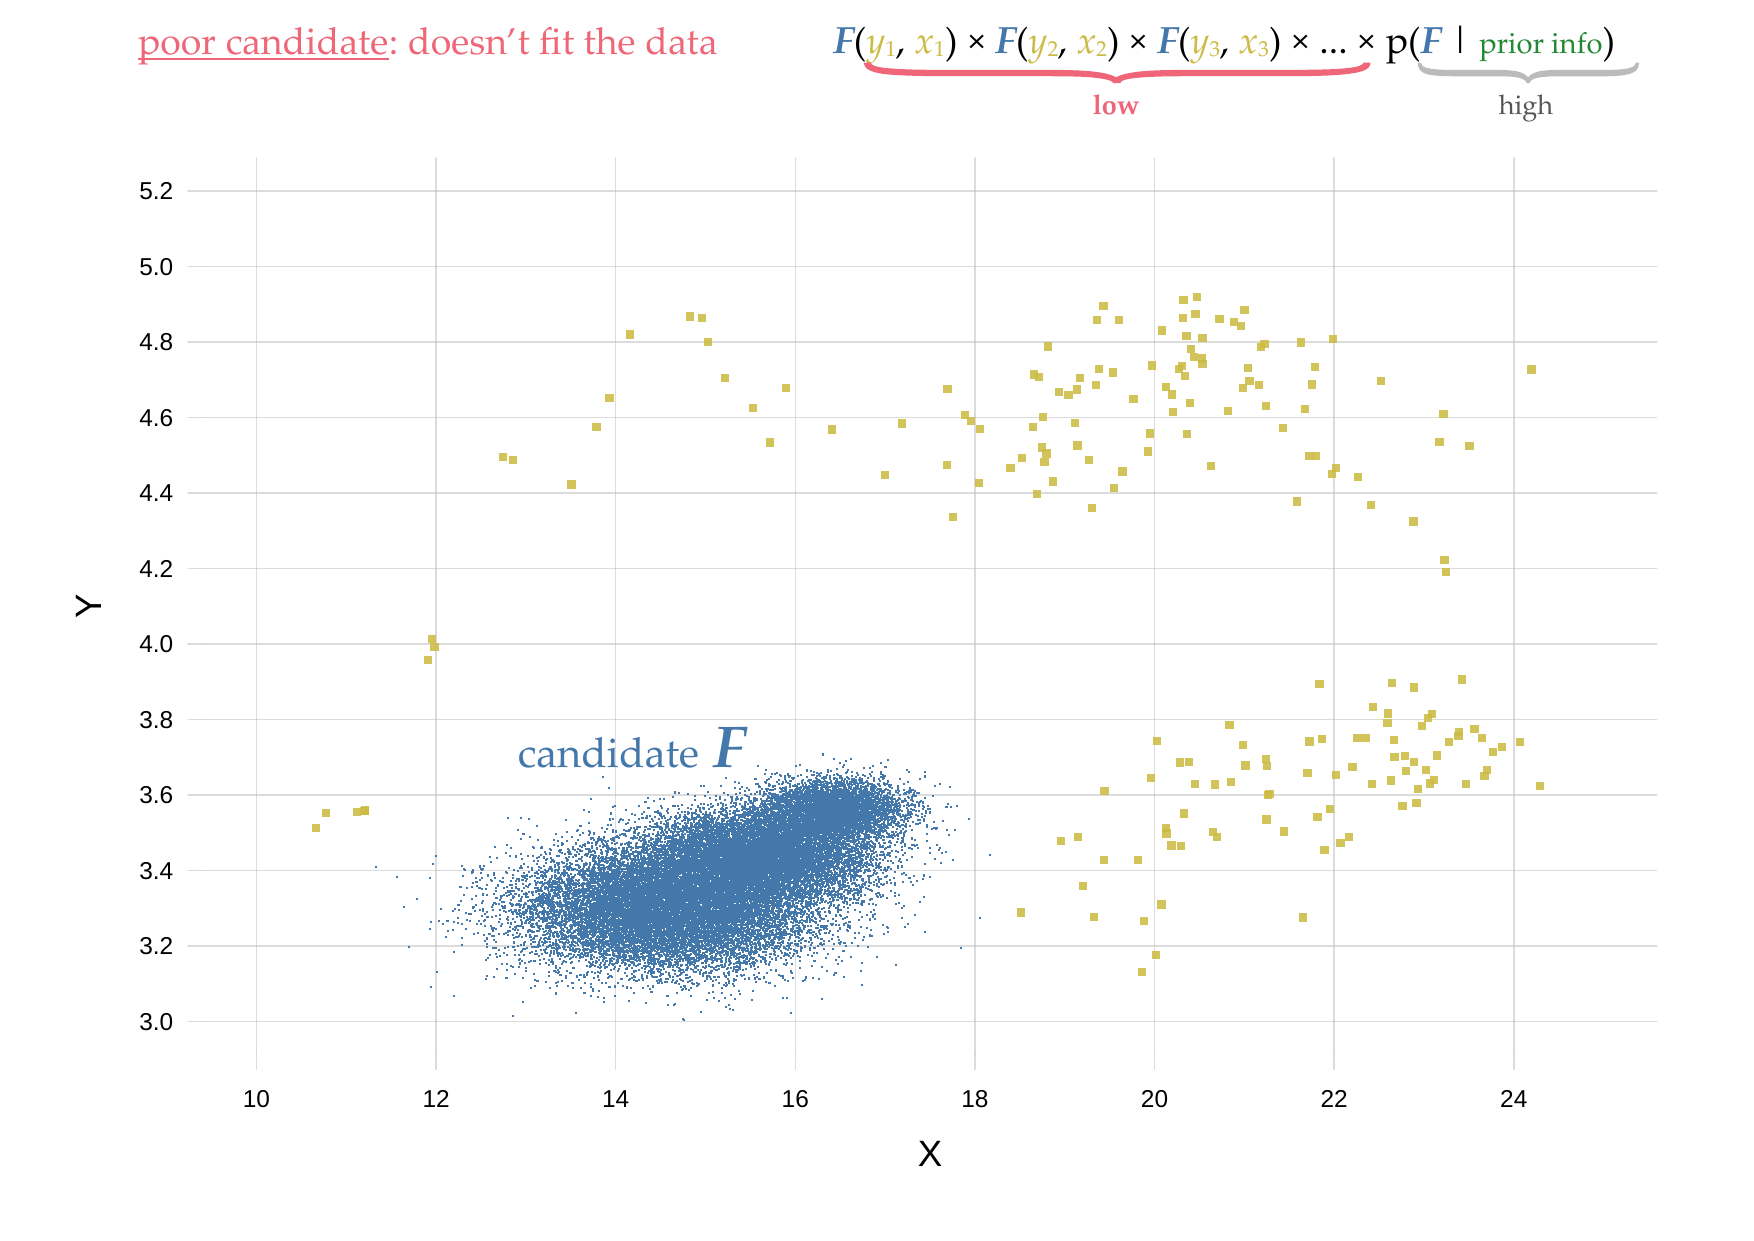

F(y1, x1) × F(y2, x2) × F(y3, x3) × ... × p(F | prior info)
poor candidate: doesn’t fit the data
low
high
candidate F